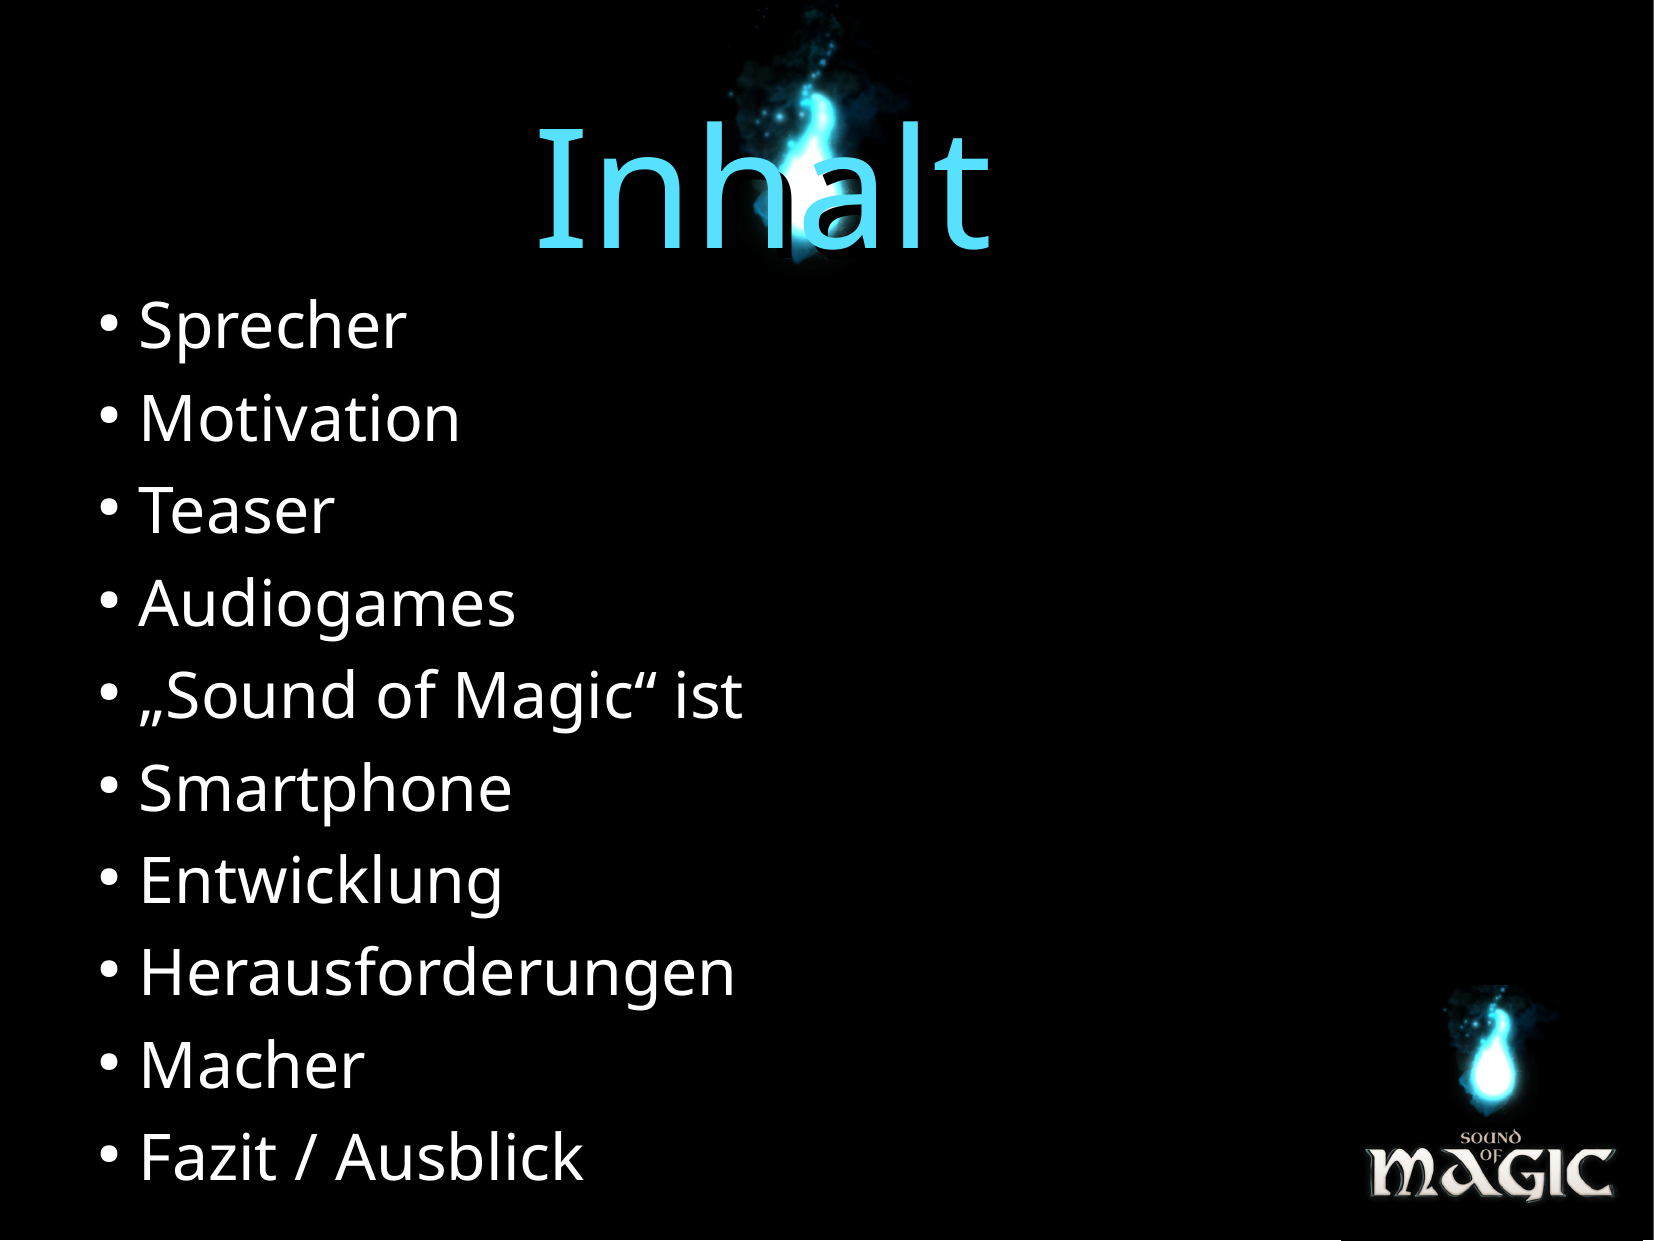

Inhalt
# Sprecher
Motivation
Teaser
Audiogames
„Sound of Magic“ ist
Smartphone
Entwicklung
Herausforderungen
Macher
Fazit / Ausblick